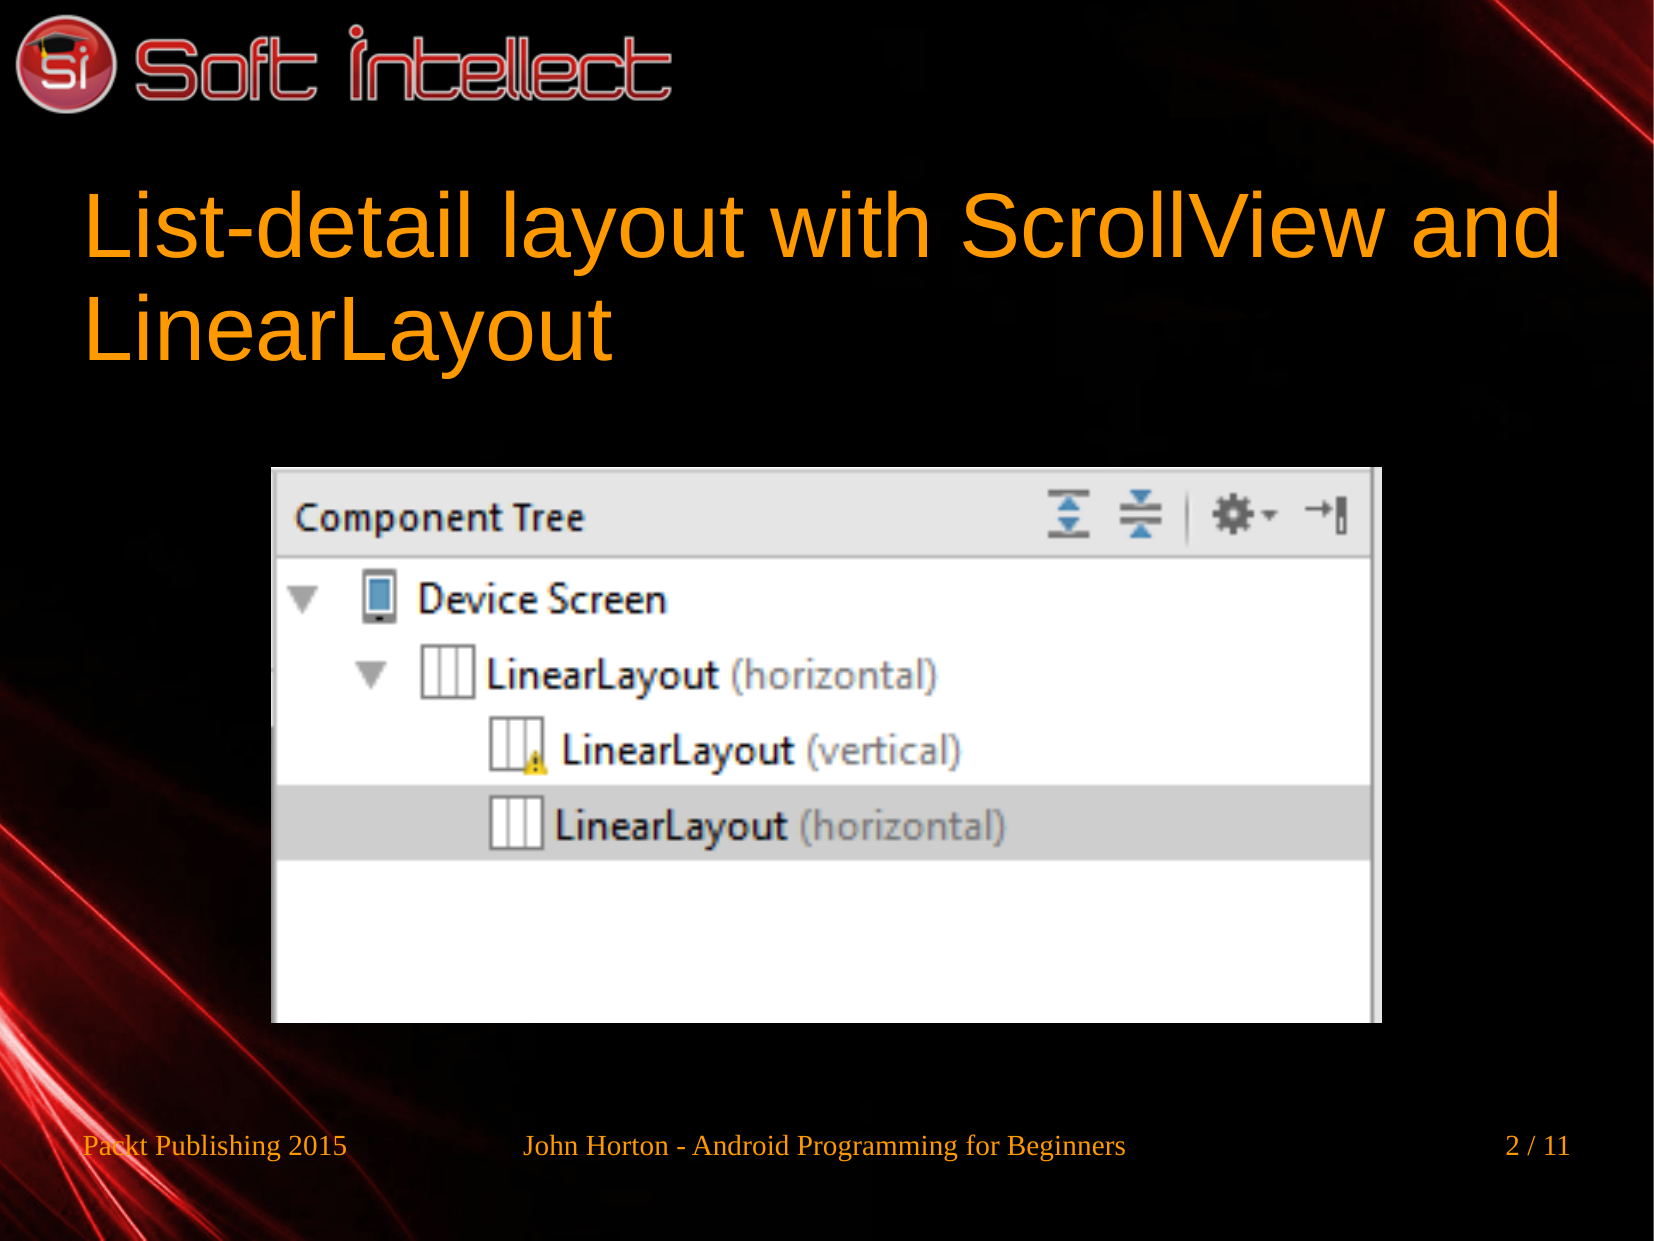

# List-detail layout with ScrollView and
LinearLayout
Packt Publishing 2015
John Horton - Android Programming for Beginners
2